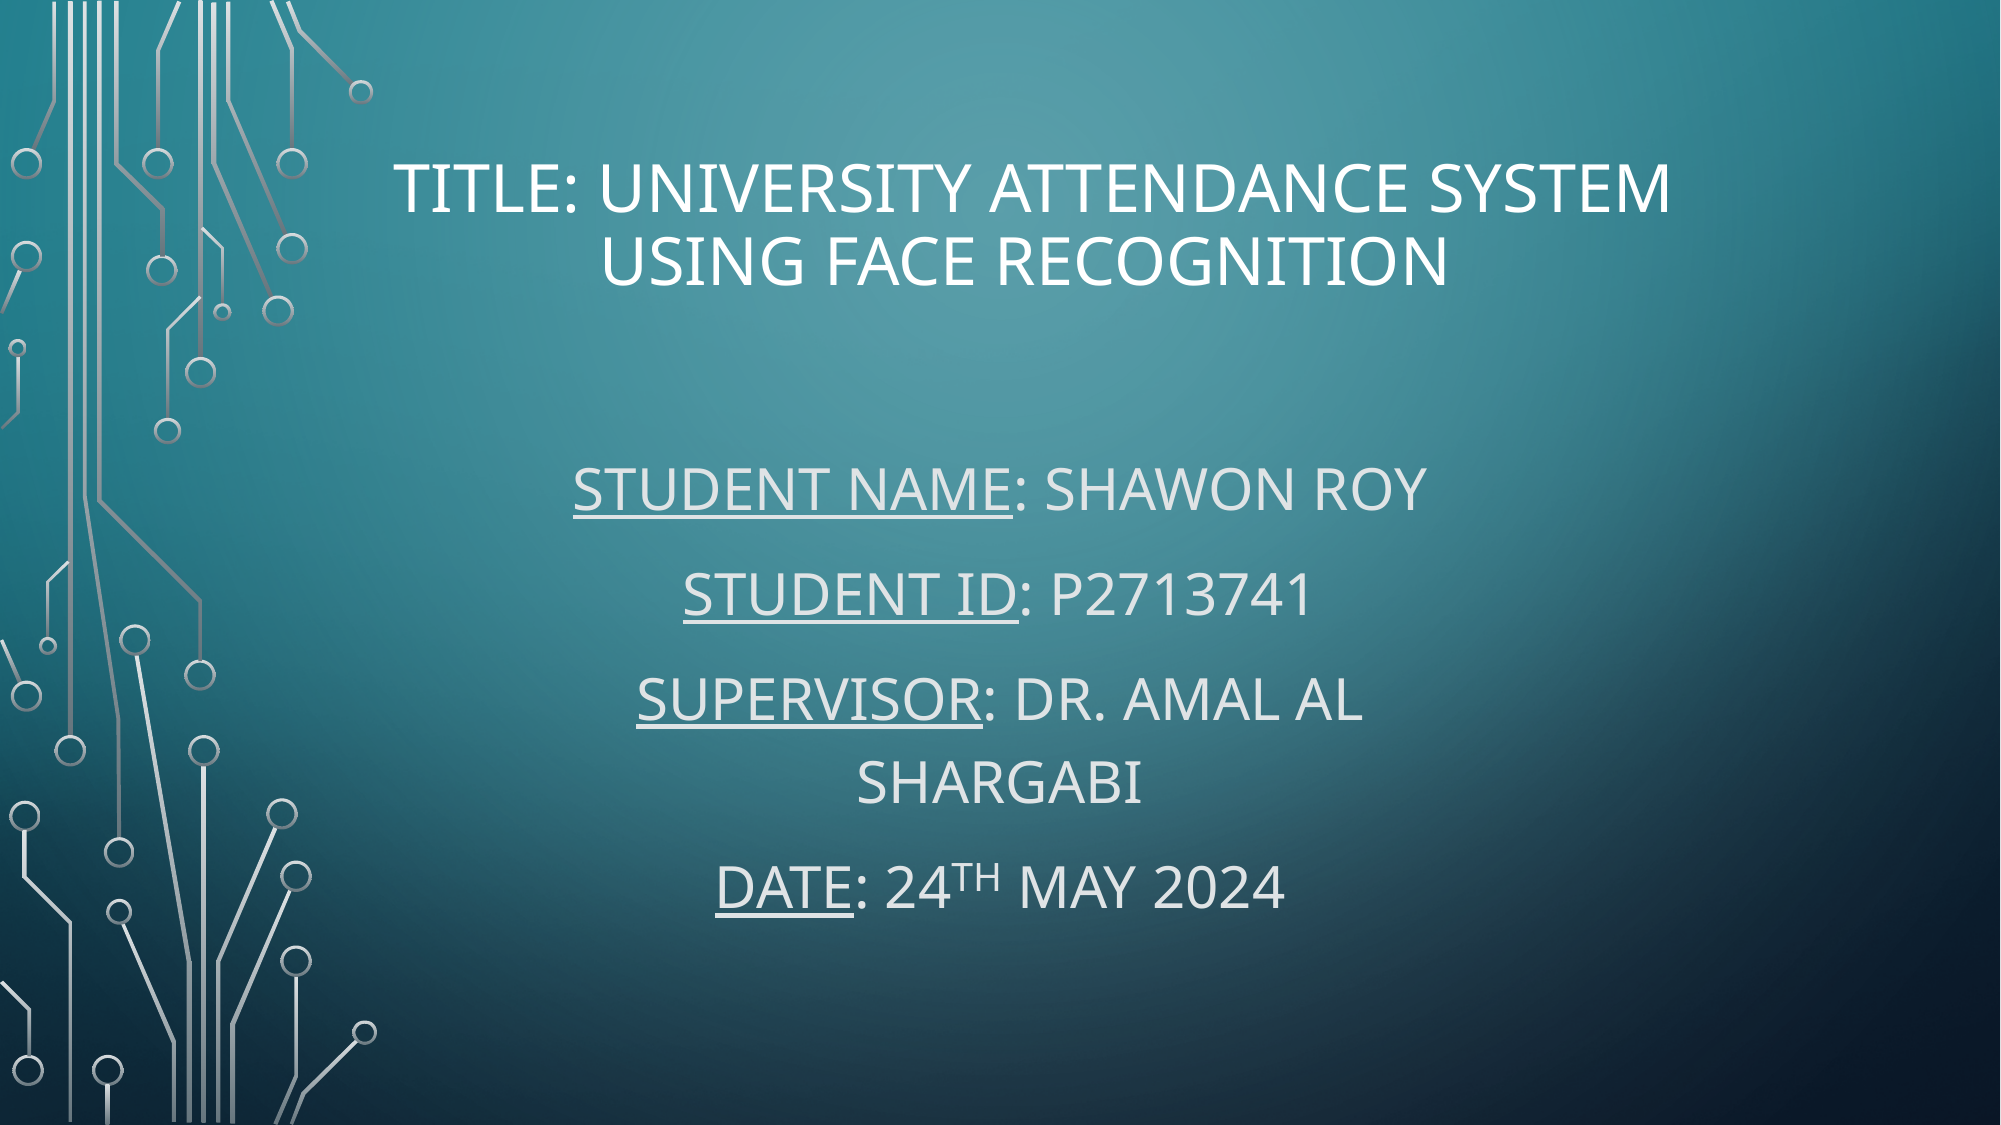

# Title: University attendance system using face recognition
Student Name: Shawon Roy
Student ID: P2713741
Supervisor: DR. amal al shargabi
Date: 24th May 2024